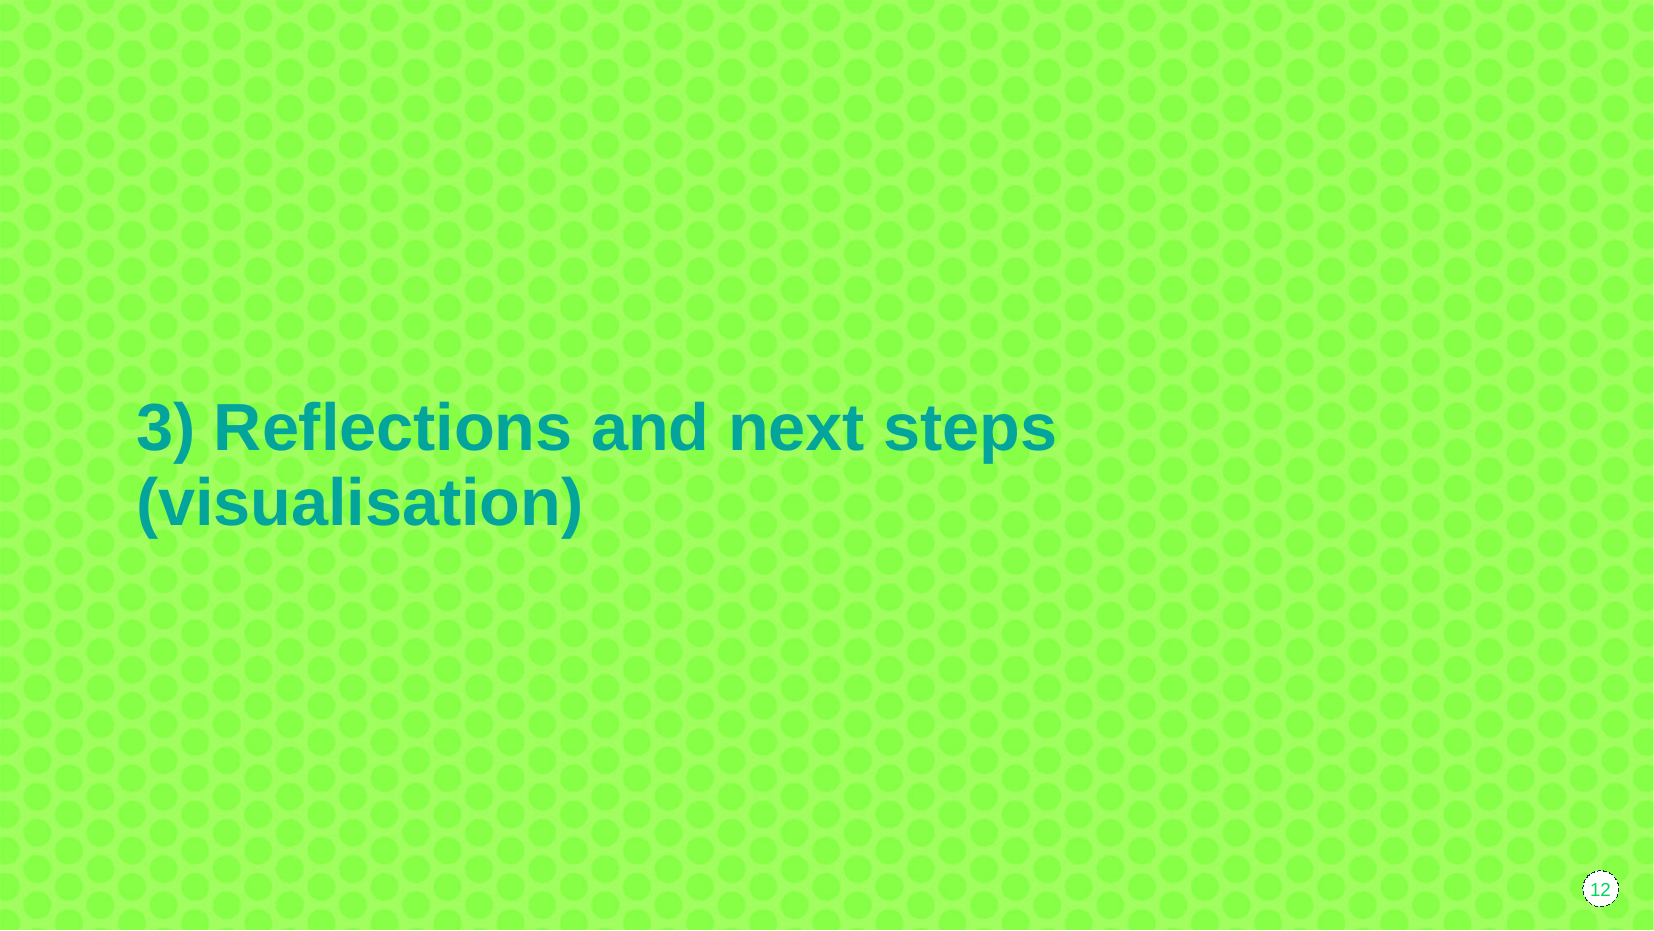

# 3) Reflections and next steps (visualisation)
12